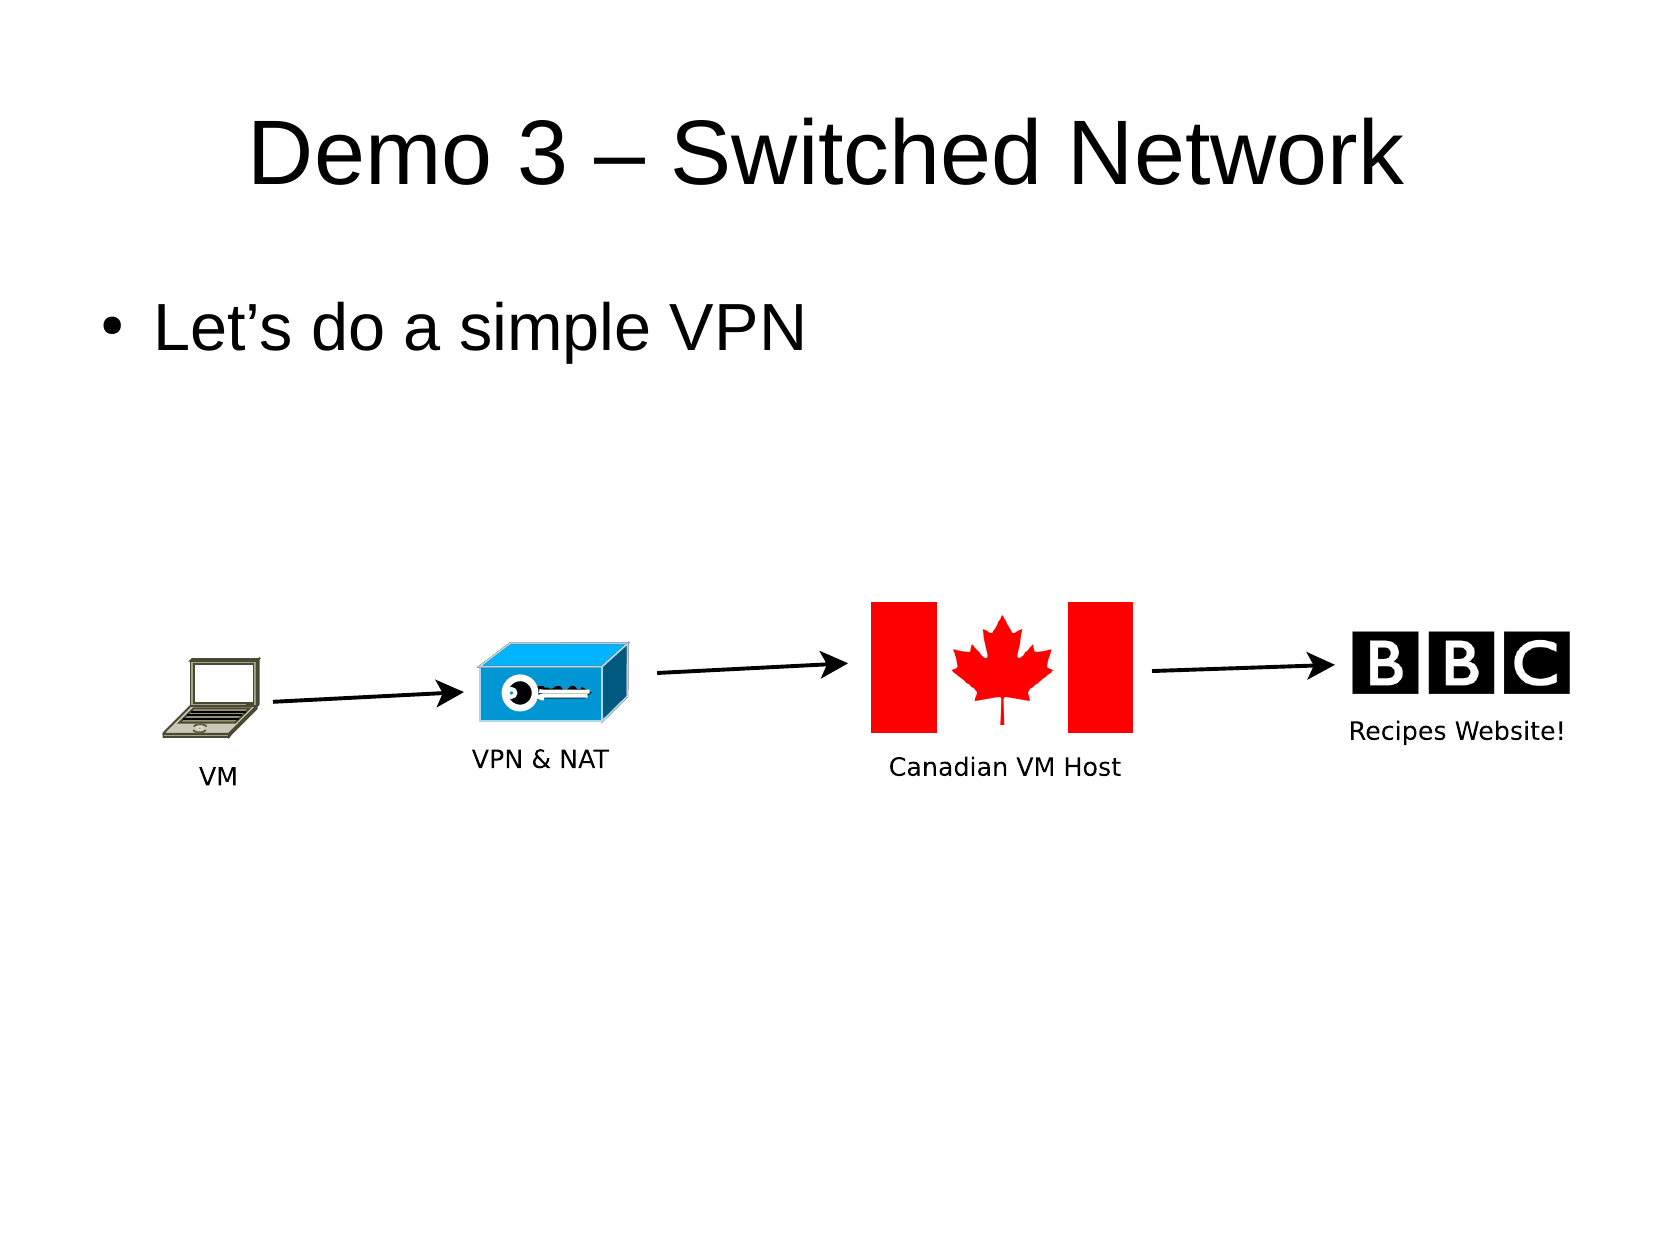

# Demo 3 – Switched Network
Let’s do a simple VPN